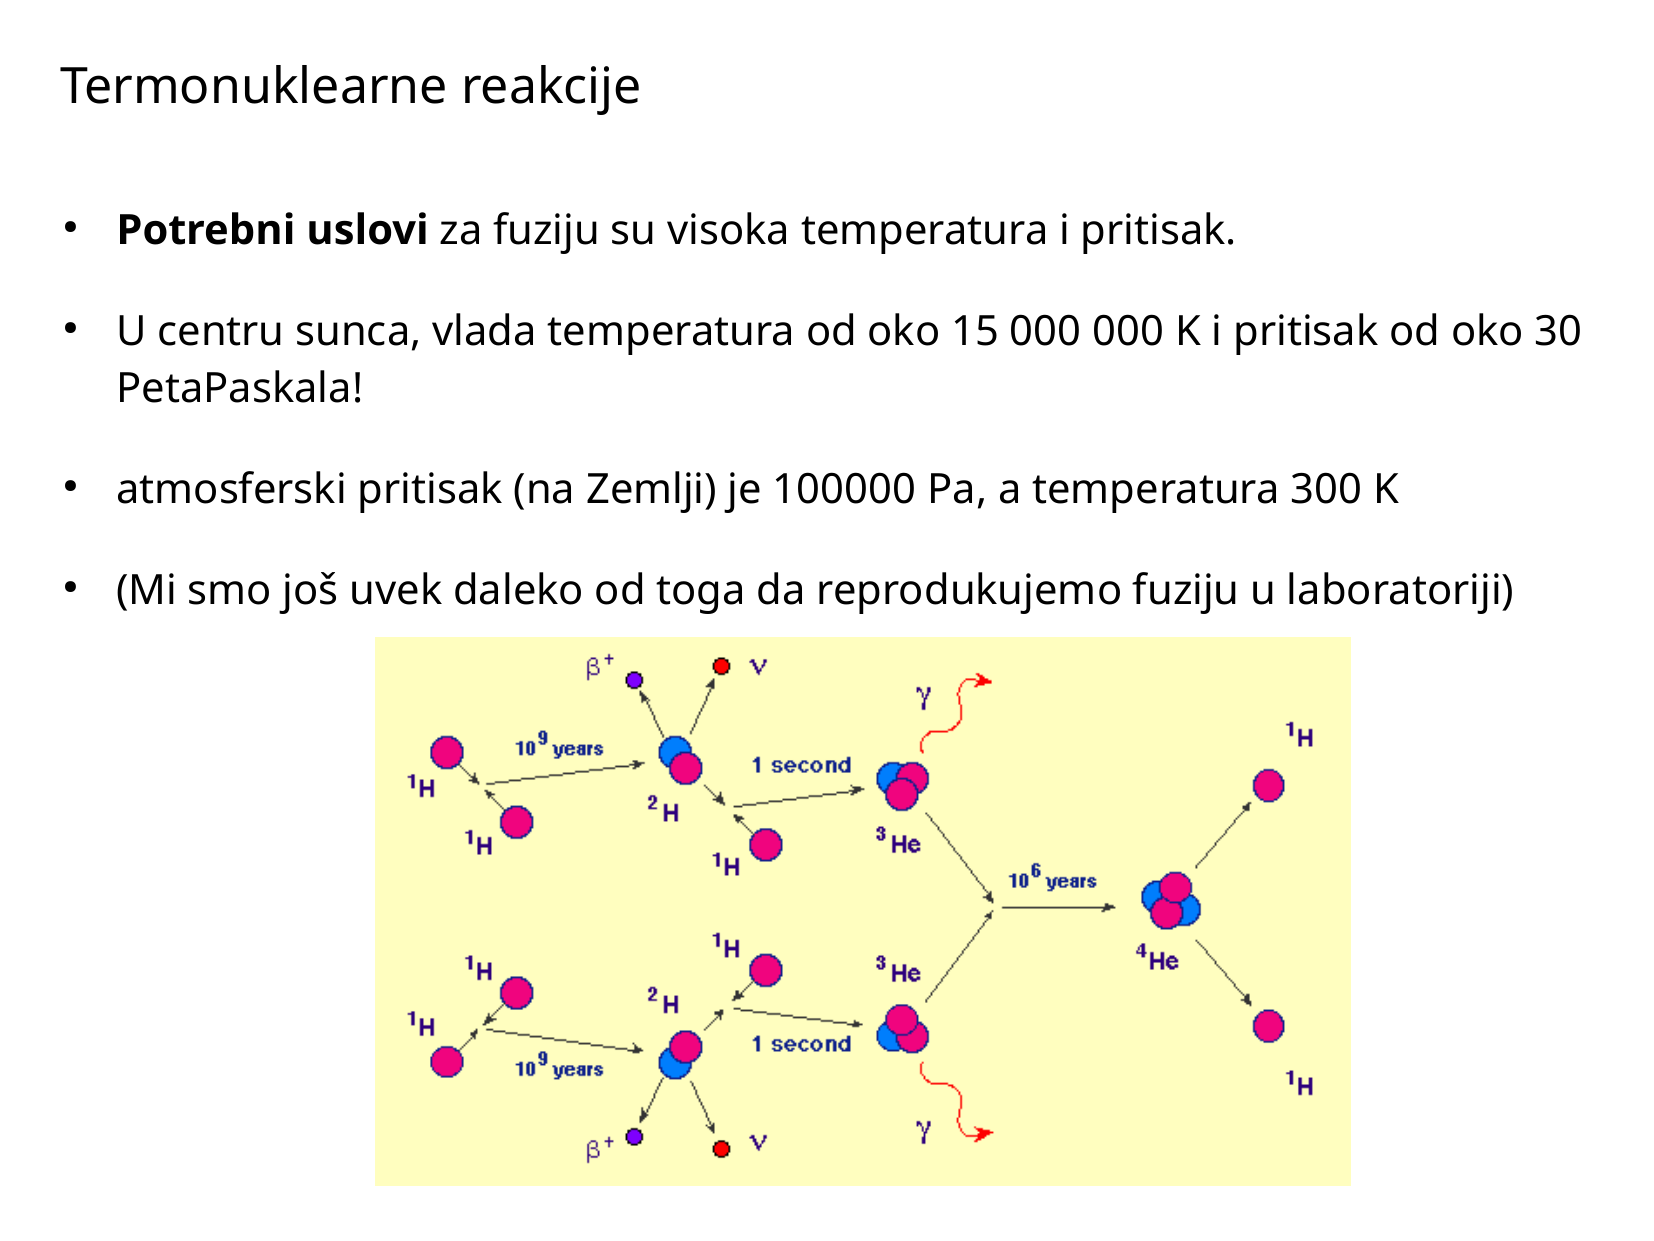

# Termonuklearne reakcije
Potrebni uslovi za fuziju su visoka temperatura i pritisak.
U centru sunca, vlada temperatura od oko 15 000 000 K i pritisak od oko 30 PetaPaskala!
atmosferski pritisak (na Zemlji) je 100000 Pa, a temperatura 300 K
(Mi smo još uvek daleko od toga da reprodukujemo fuziju u laboratoriji)